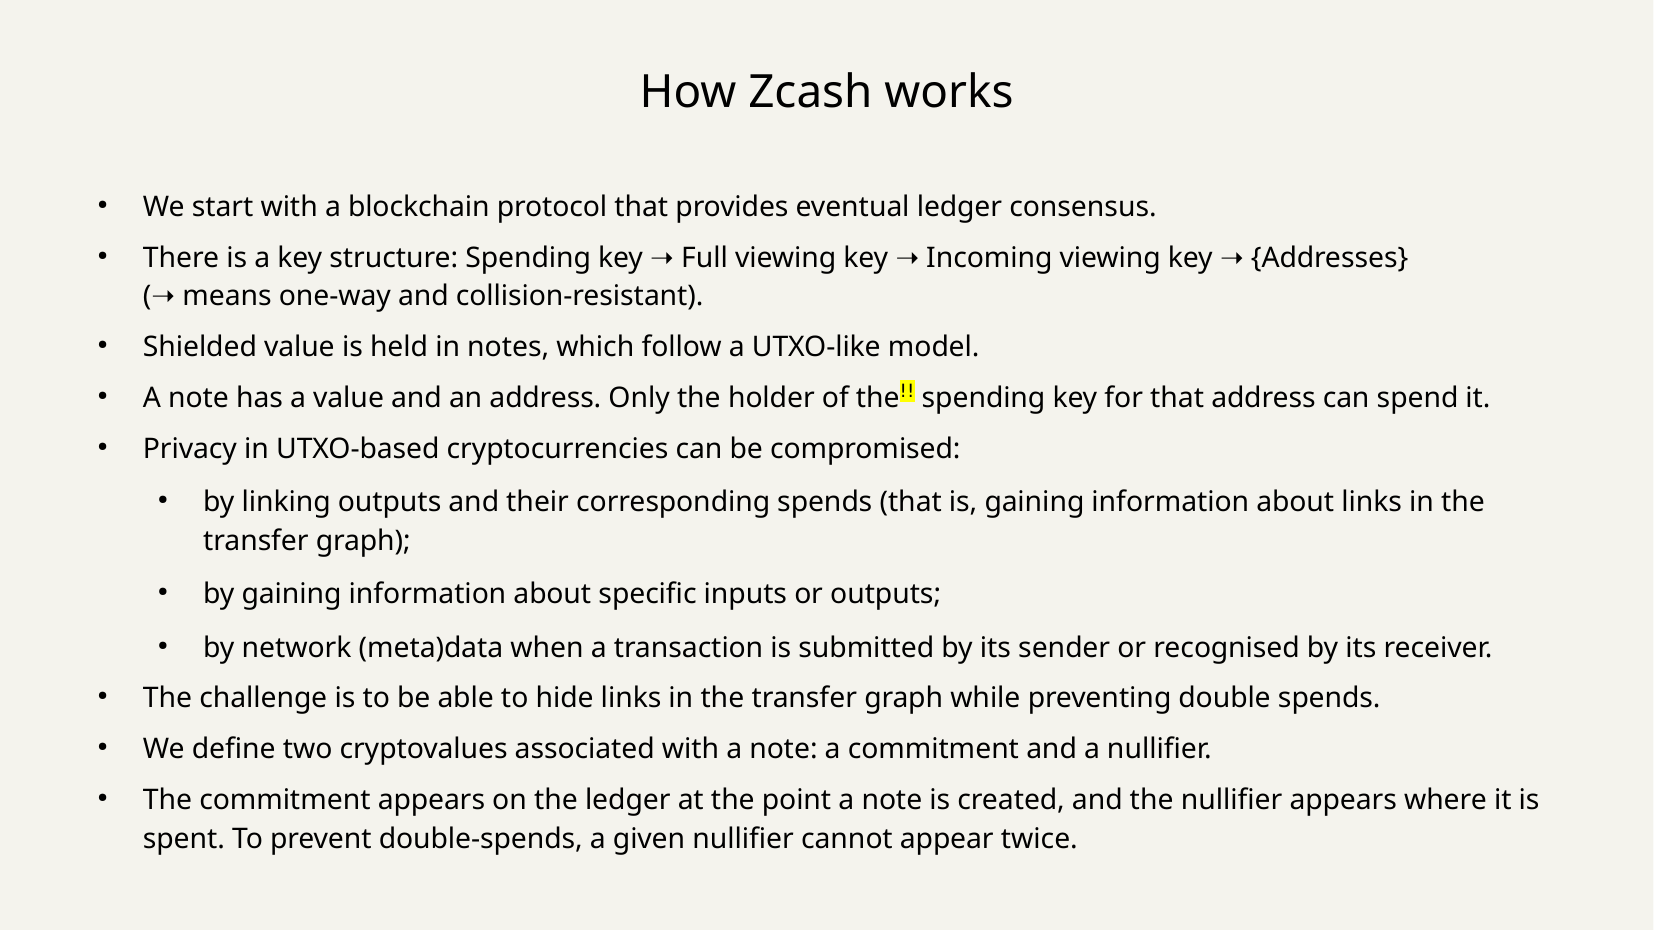

# How Zcash works
We start with a blockchain protocol that provides eventual ledger consensus.
There is a key structure: Spending key ➝ Full viewing key ➝ Incoming viewing key ➝ {Addresses}
(➝ means one-way and collision-resistant).
Shielded value is held in notes, which follow a UTXO-like model.
A note has a value and an address. Only the holder of the!! spending key for that address can spend it.
Privacy in UTXO-based cryptocurrencies can be compromised:
by linking outputs and their corresponding spends (that is, gaining information about links in the transfer graph);
by gaining information about specific inputs or outputs;
by network (meta)data when a transaction is submitted by its sender or recognised by its receiver.
The challenge is to be able to hide links in the transfer graph while preventing double spends.
We define two cryptovalues associated with a note: a commitment and a nullifier.
The commitment appears on the ledger at the point a note is created, and the nullifier appears where it is spent. To prevent double-spends, a given nullifier cannot appear twice.